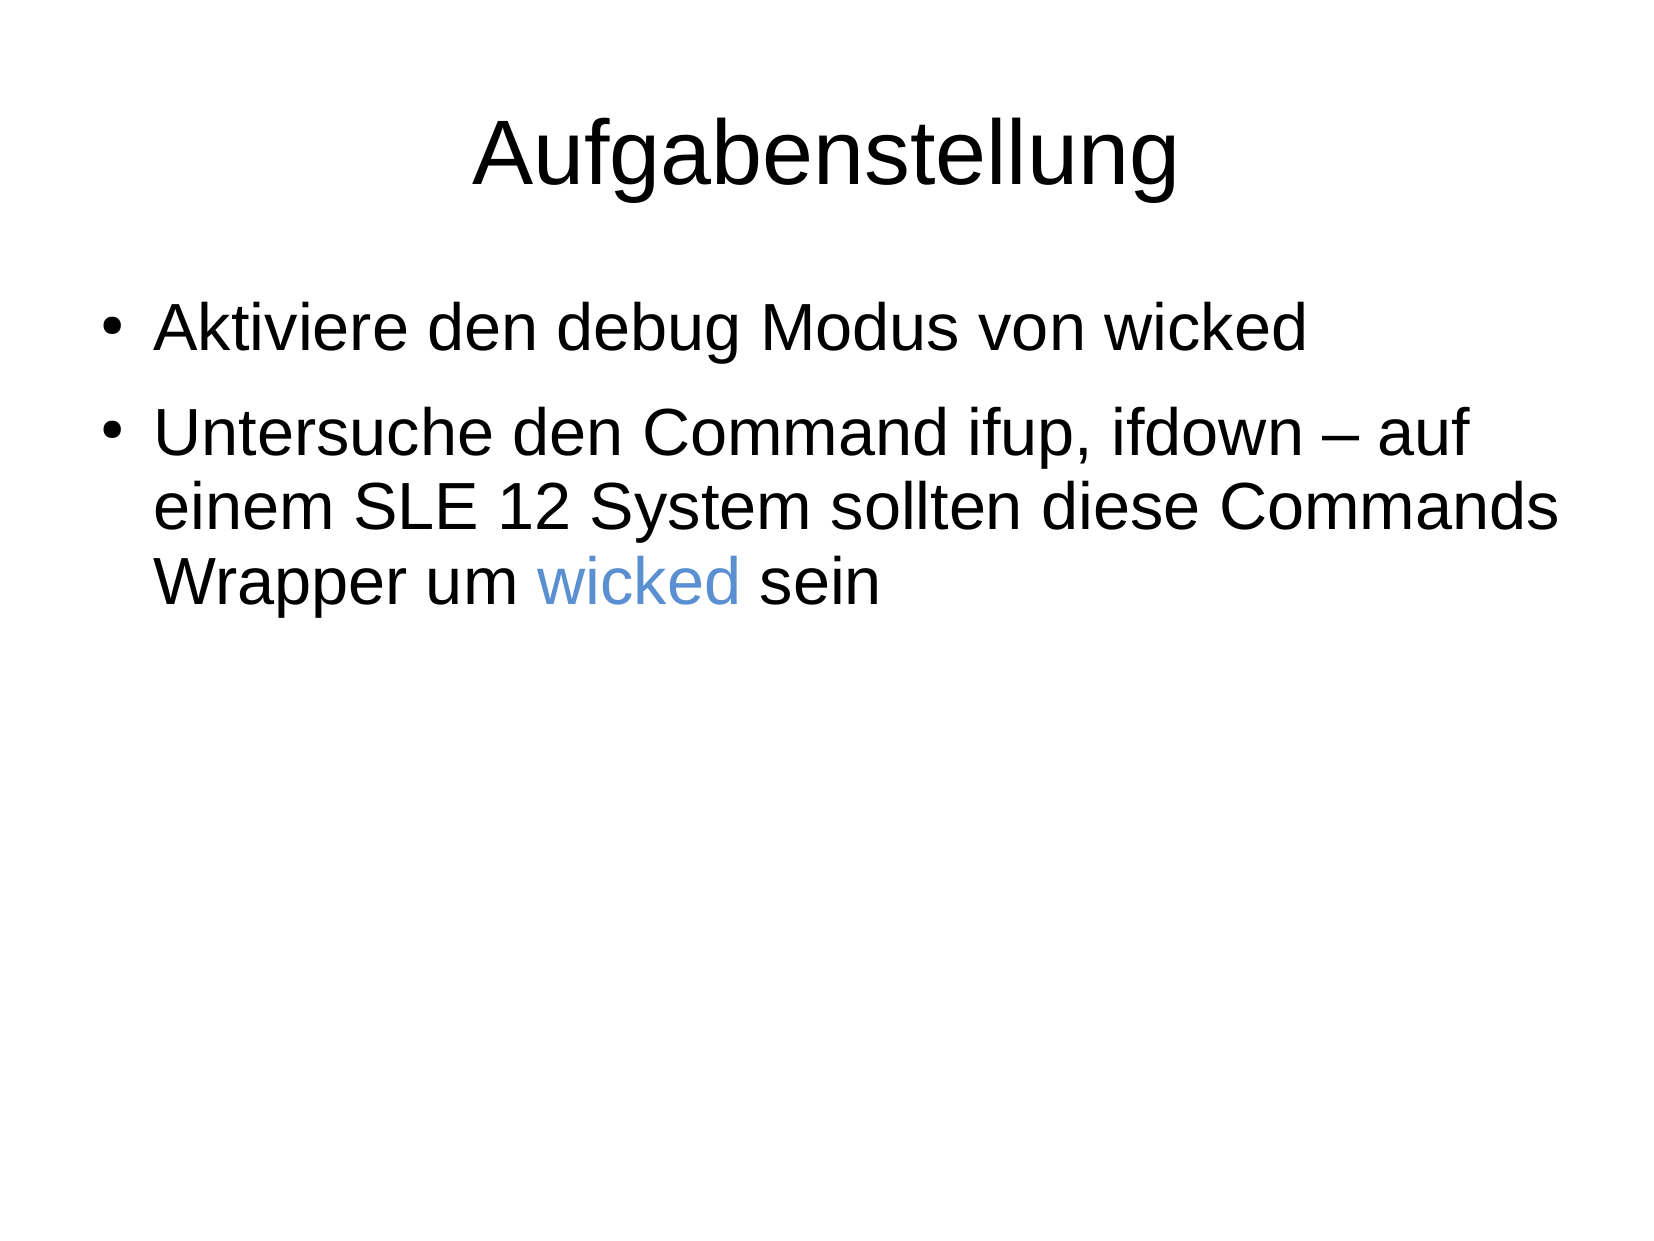

# Aufgabenstellung
Aktiviere den debug Modus von wicked
Untersuche den Command ifup, ifdown – auf einem SLE 12 System sollten diese Commands Wrapper um wicked sein